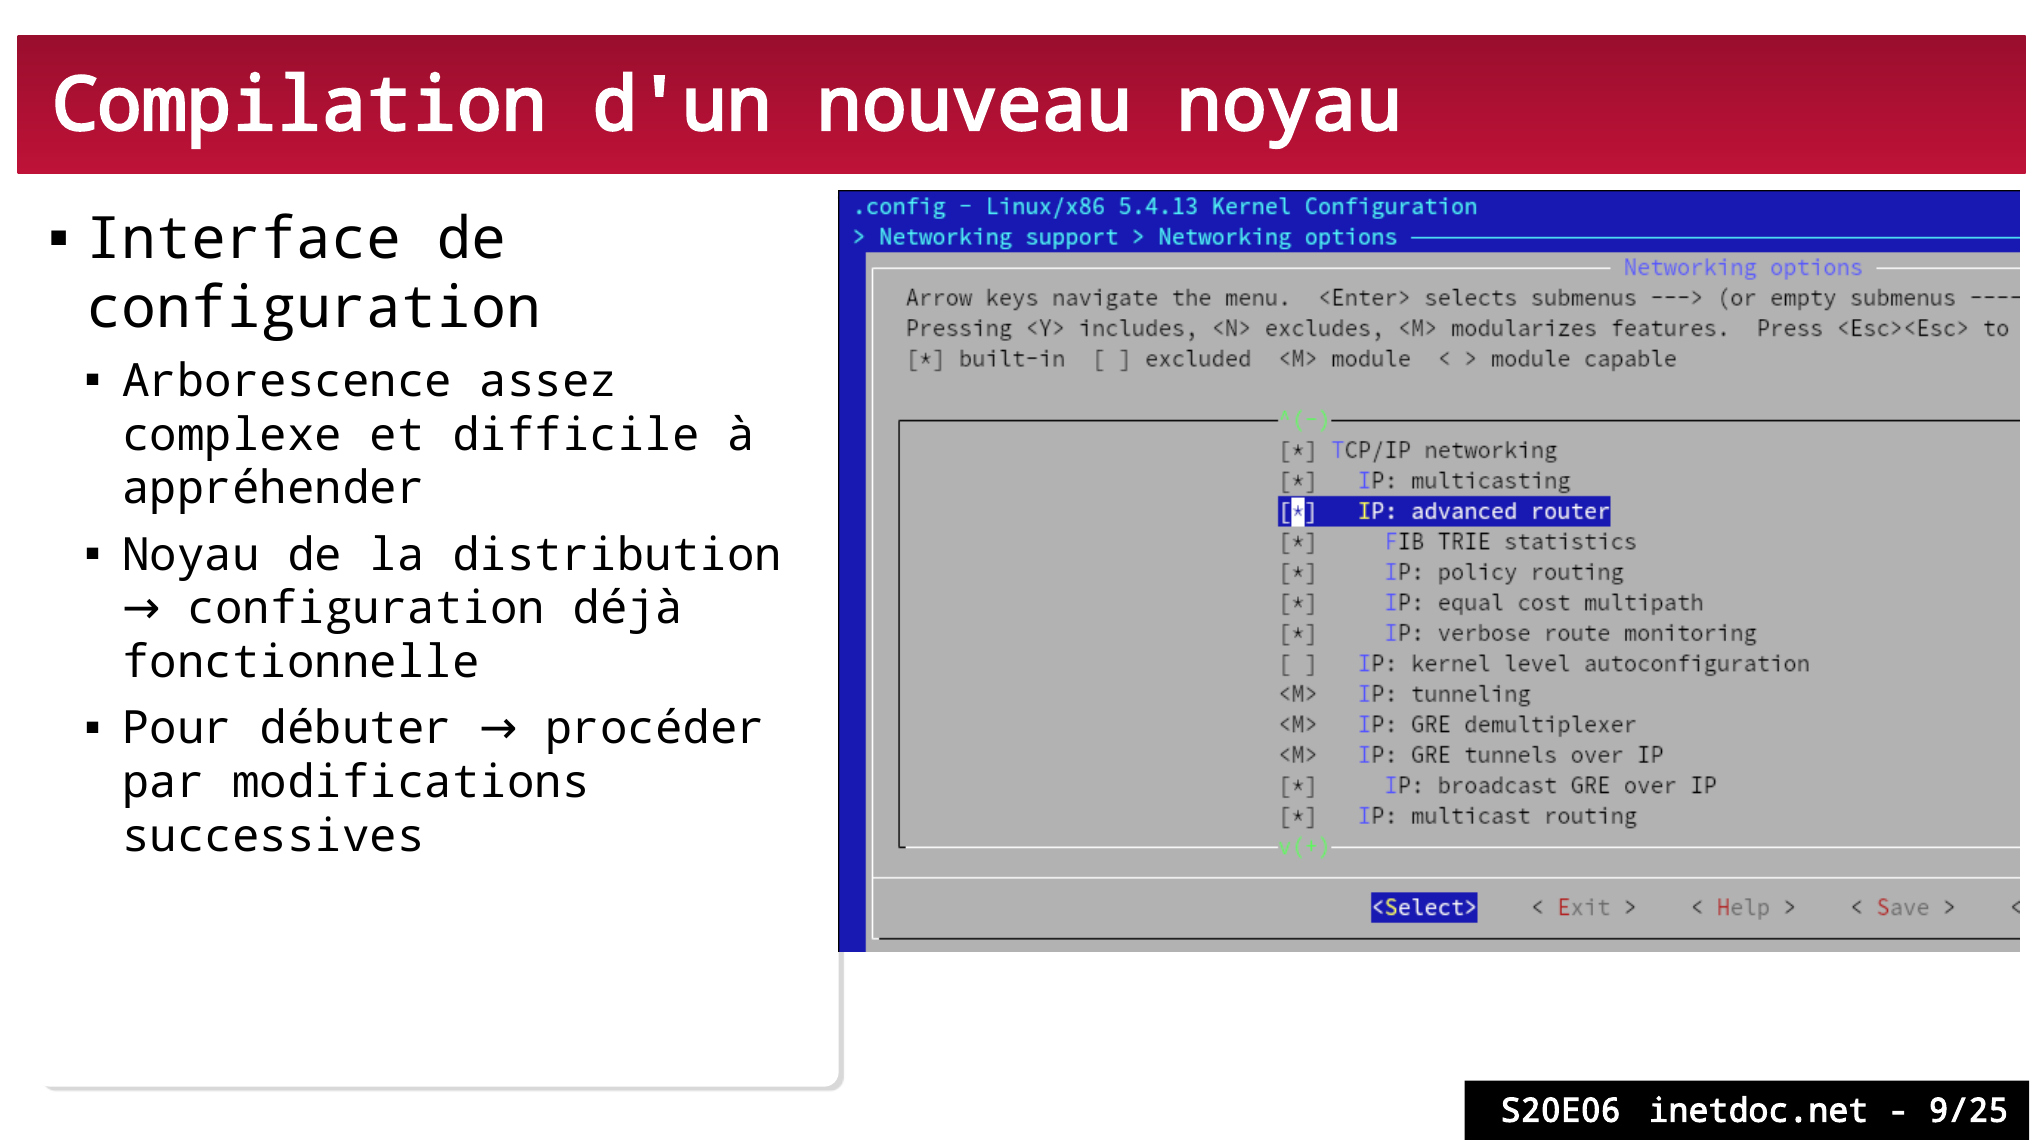

Compilation d'un nouveau noyau
Interface de configuration
Arborescence assez complexe et difficile à appréhender
Noyau de la distribution → configuration déjà fonctionnelle
Pour débuter → procéder par modifications successives
S20E06	inetdoc.net - /25